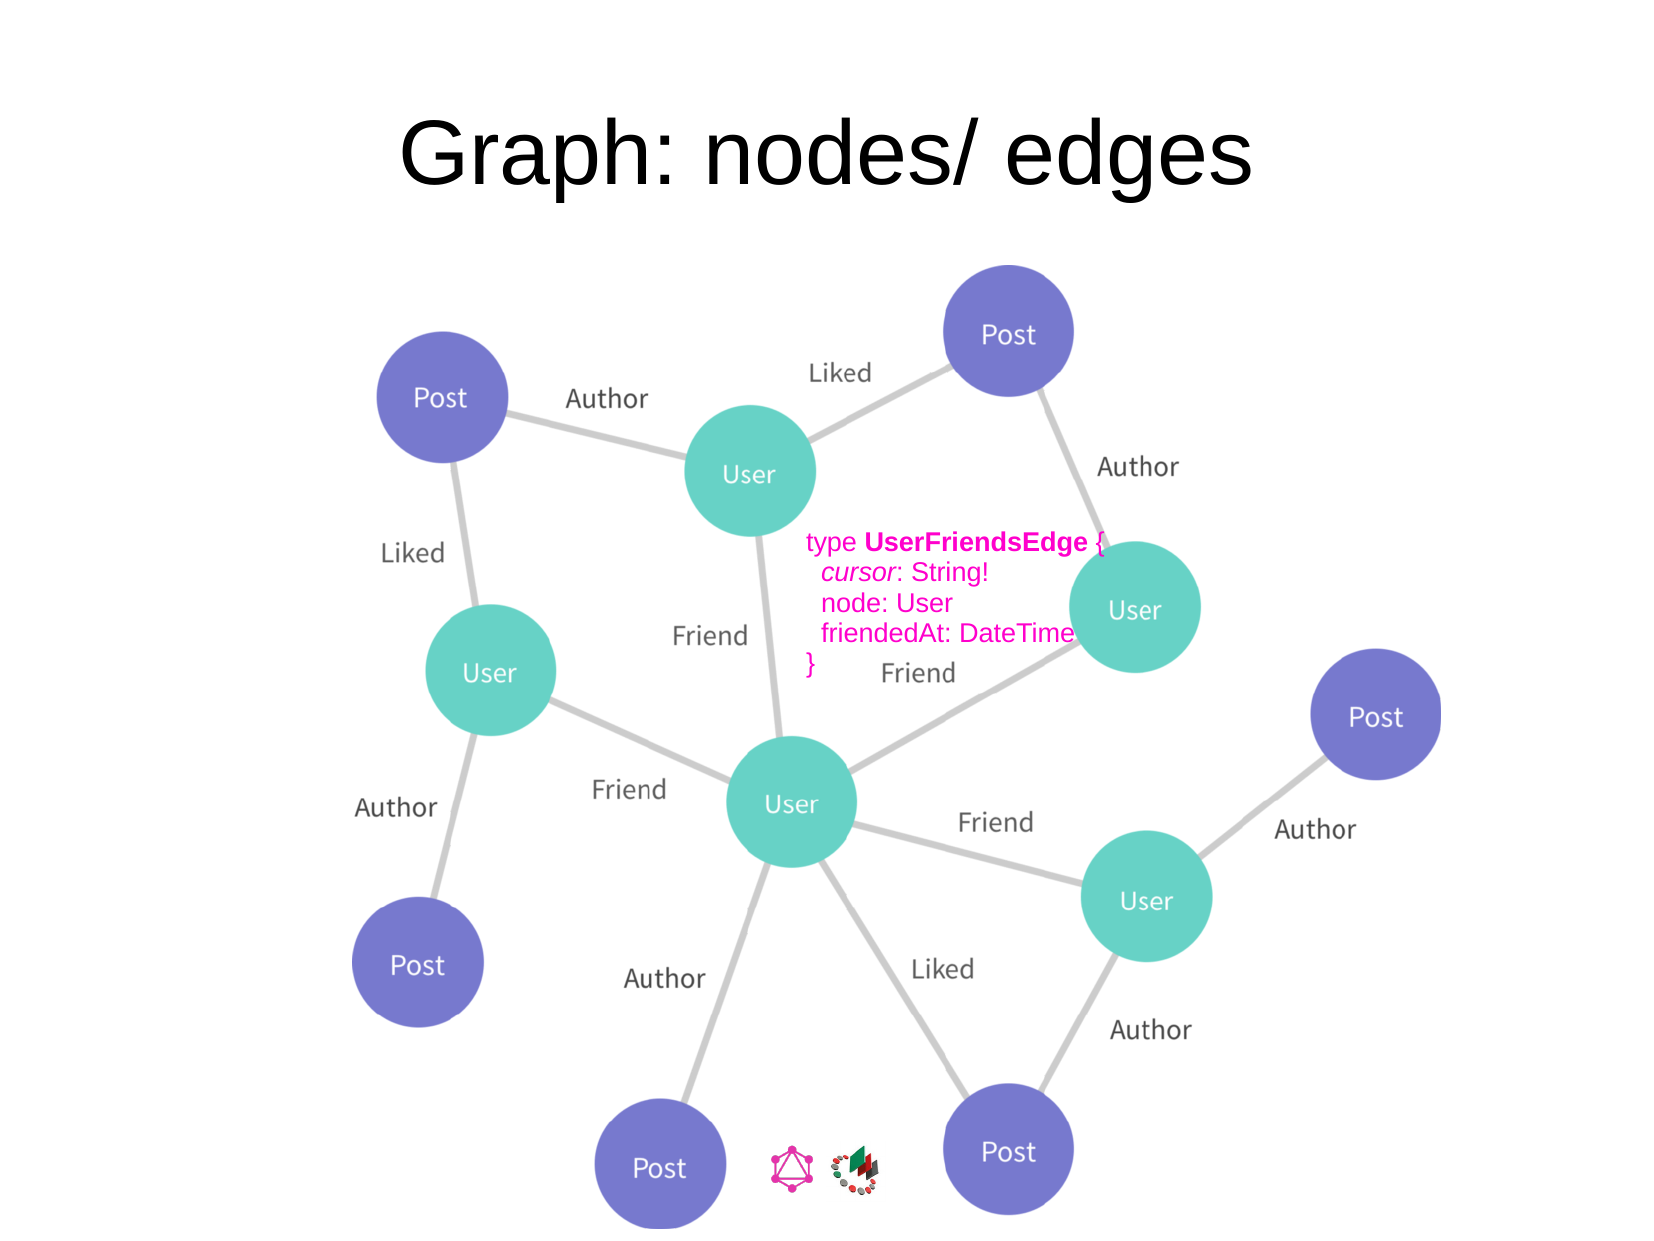

# Graph: nodes/ edges
type UserFriendsEdge {
 cursor: String!
 node: User
 friendedAt: DateTime
}